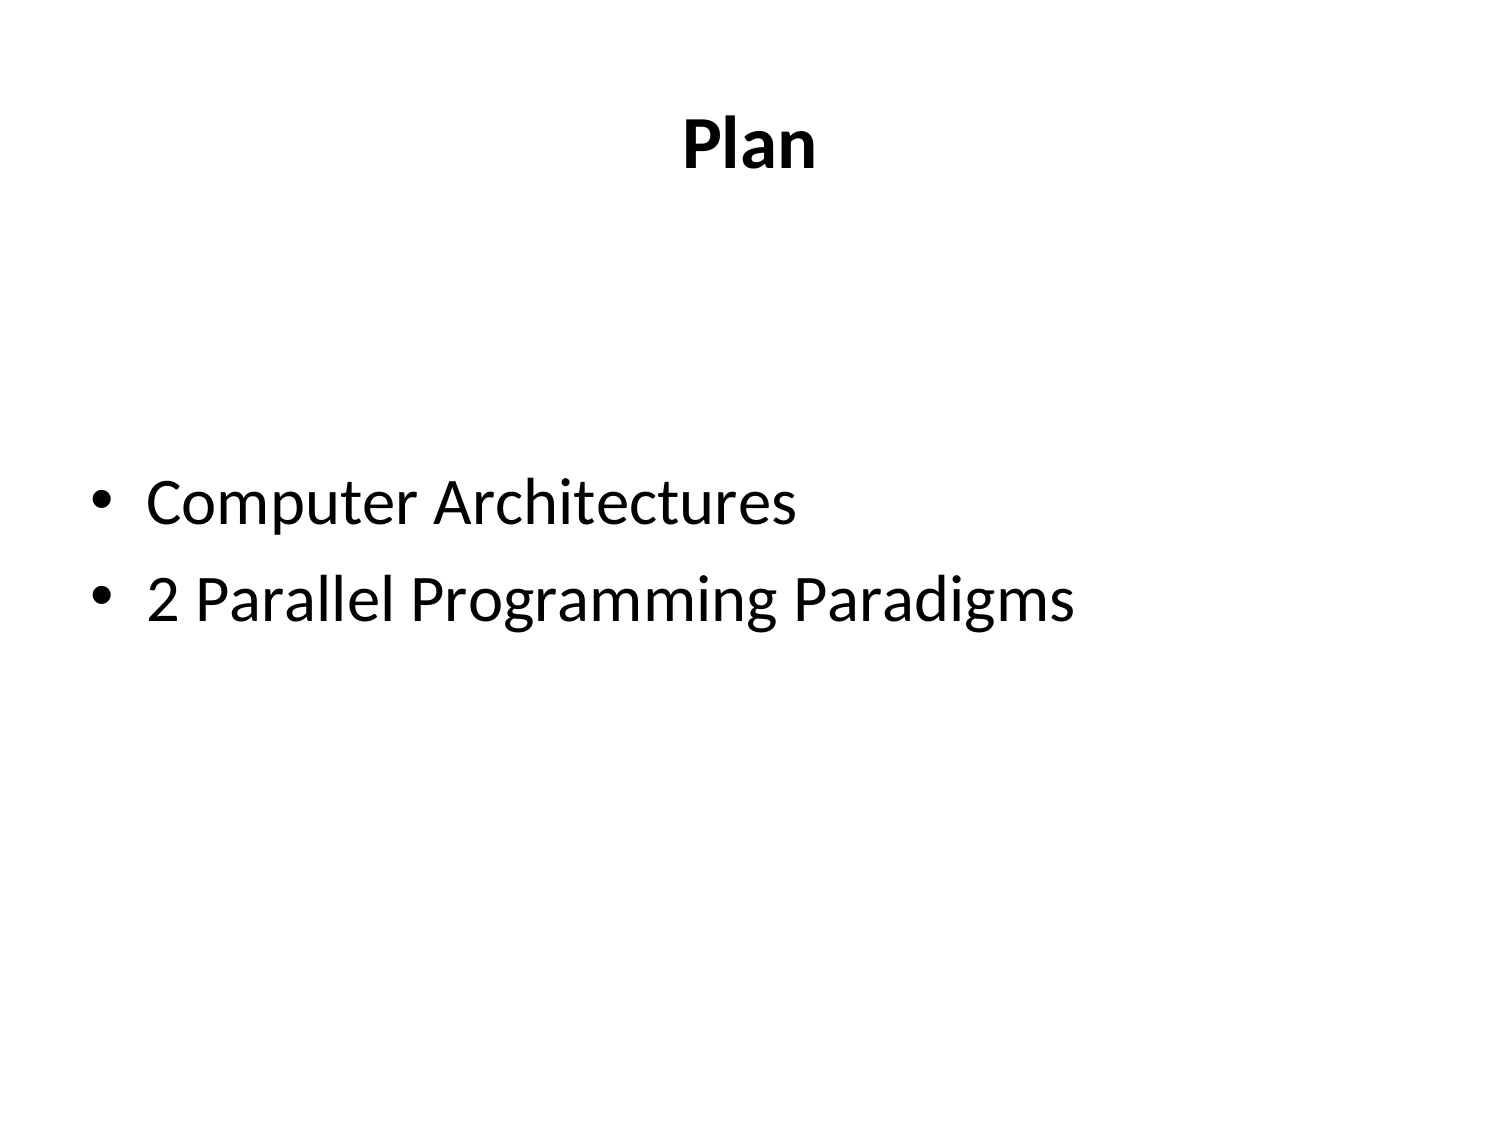

# Plan
Computer Architectures
2 Parallel Programming Paradigms